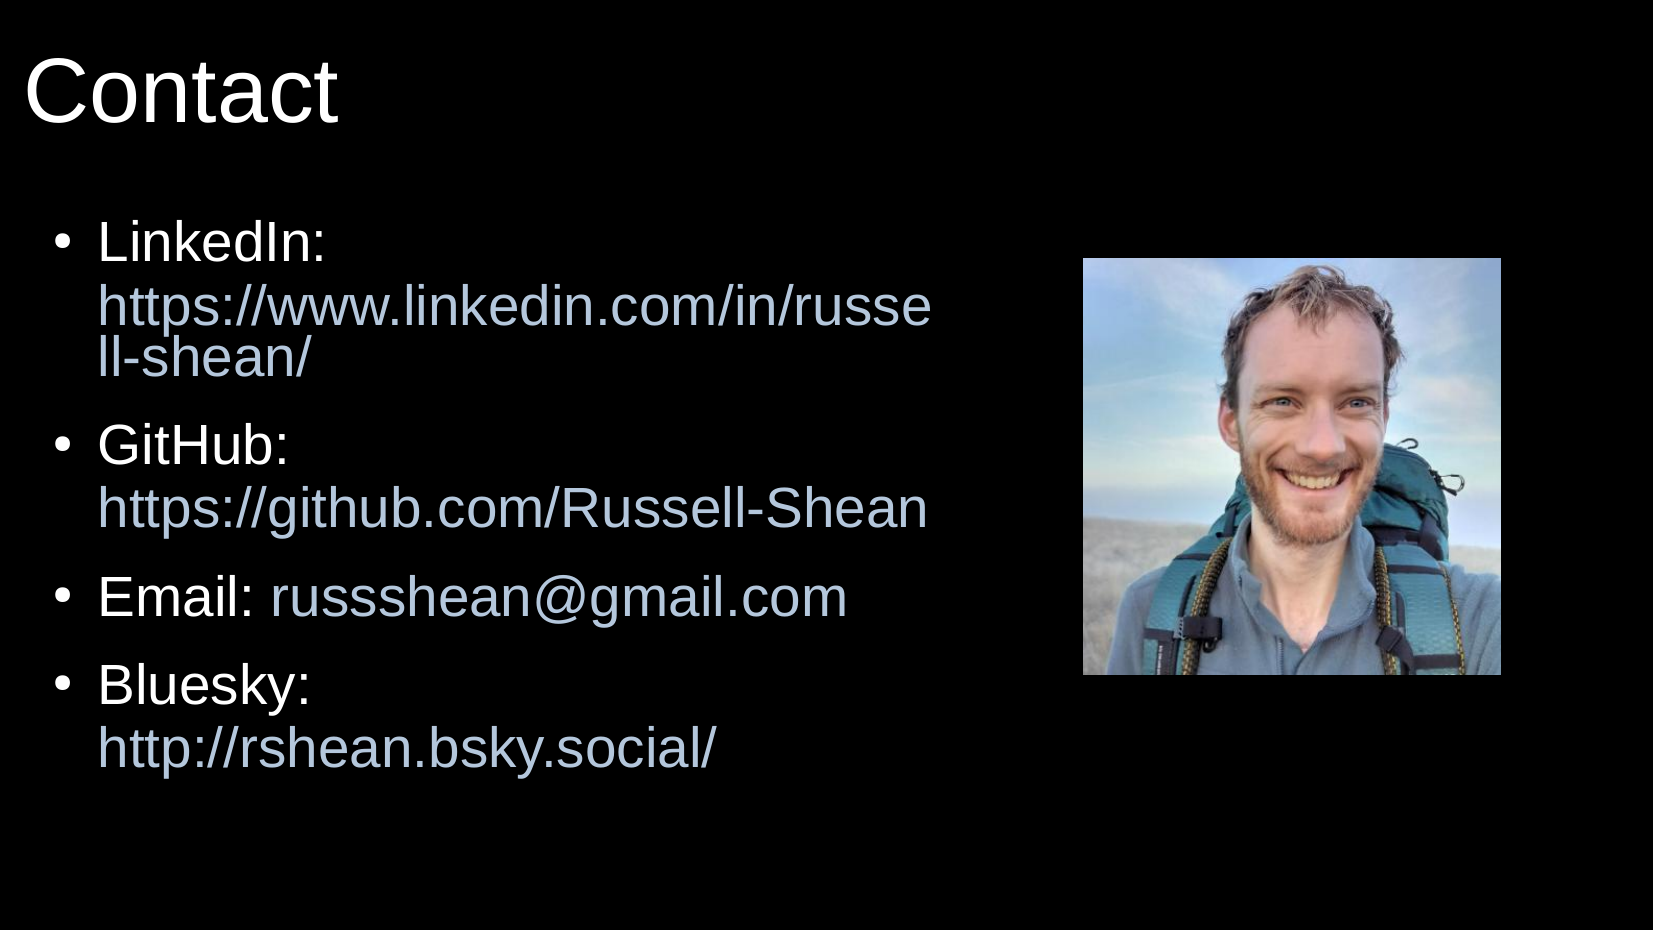

# Contact
LinkedIn: https://www.linkedin.com/in/russell-shean/
GitHub: https://github.com/Russell-Shean
Email: russshean@gmail.com
Bluesky: http://rshean.bsky.social/
40